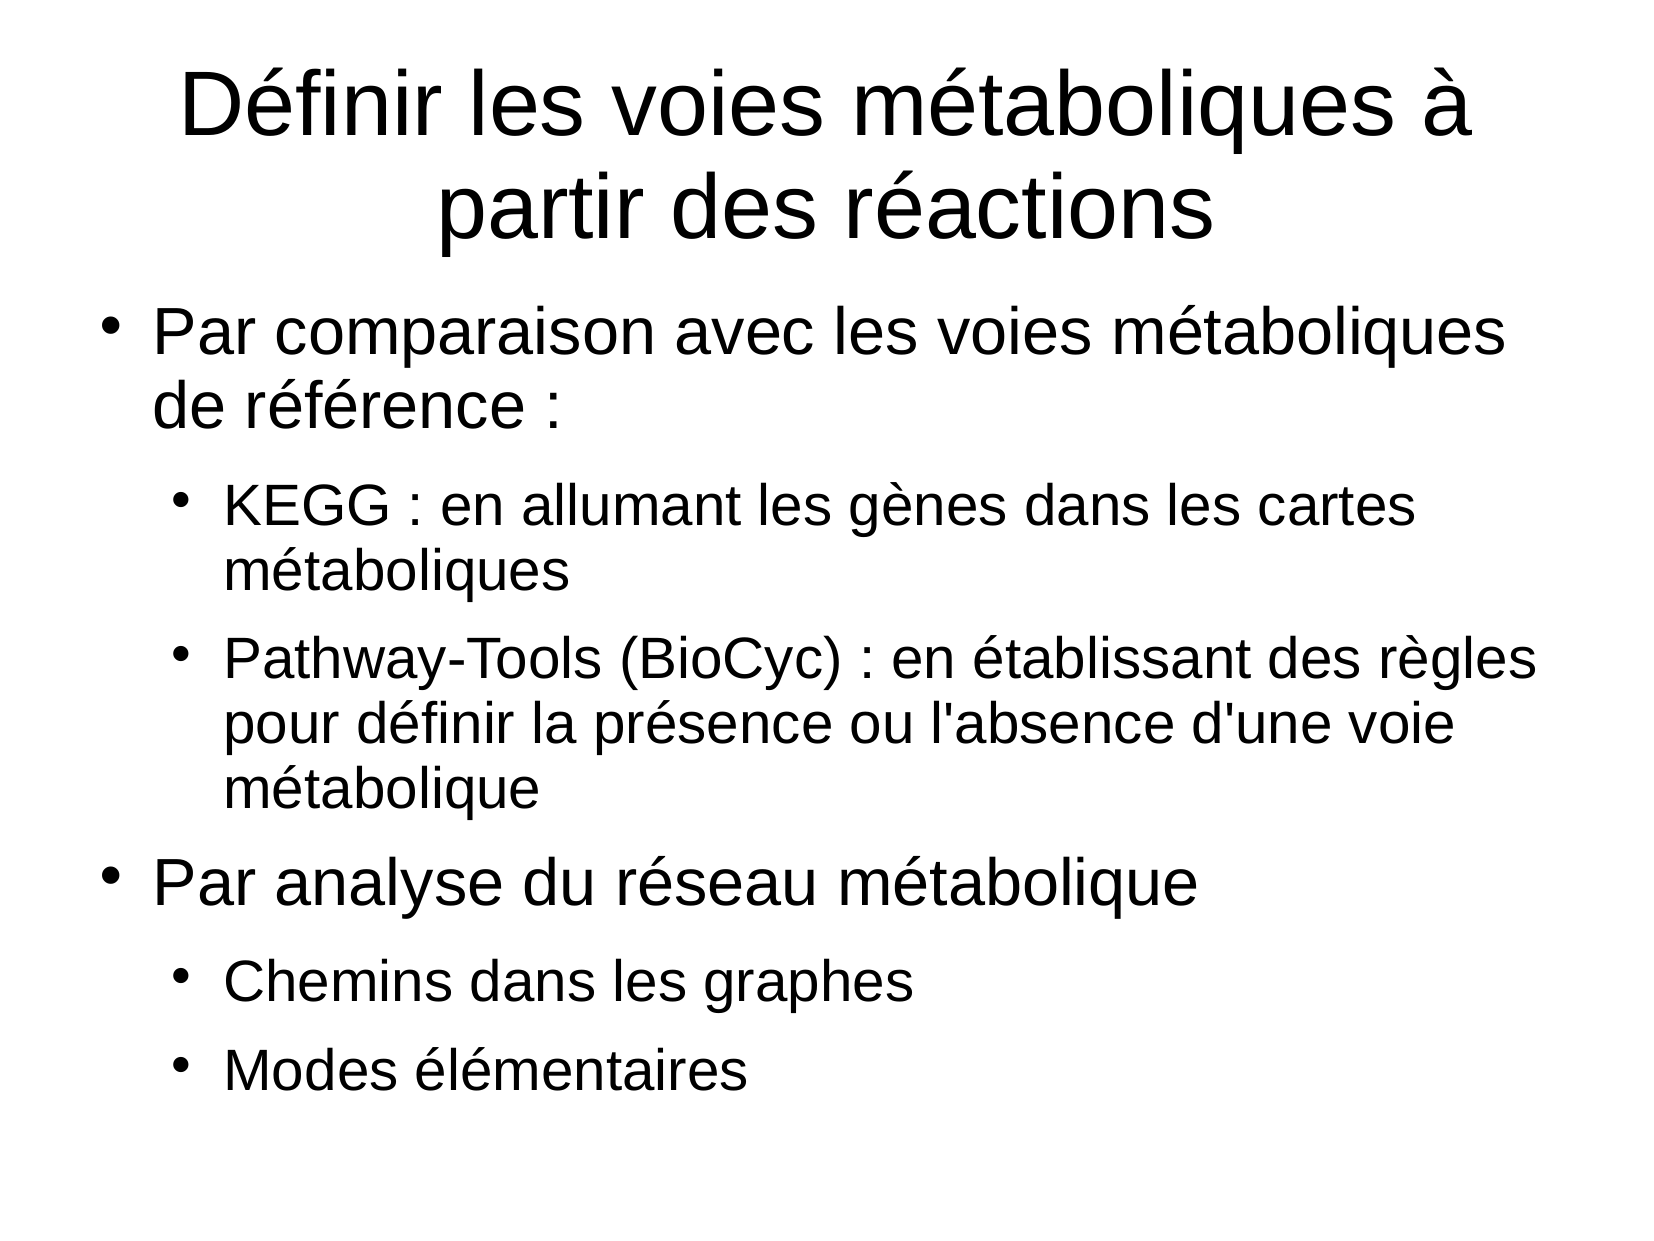

# Définir les voies métaboliques à partir des réactions
Par comparaison avec les voies métaboliques de référence :
KEGG : en allumant les gènes dans les cartes métaboliques
Pathway-Tools (BioCyc) : en établissant des règles pour définir la présence ou l'absence d'une voie métabolique
Par analyse du réseau métabolique
Chemins dans les graphes
Modes élémentaires